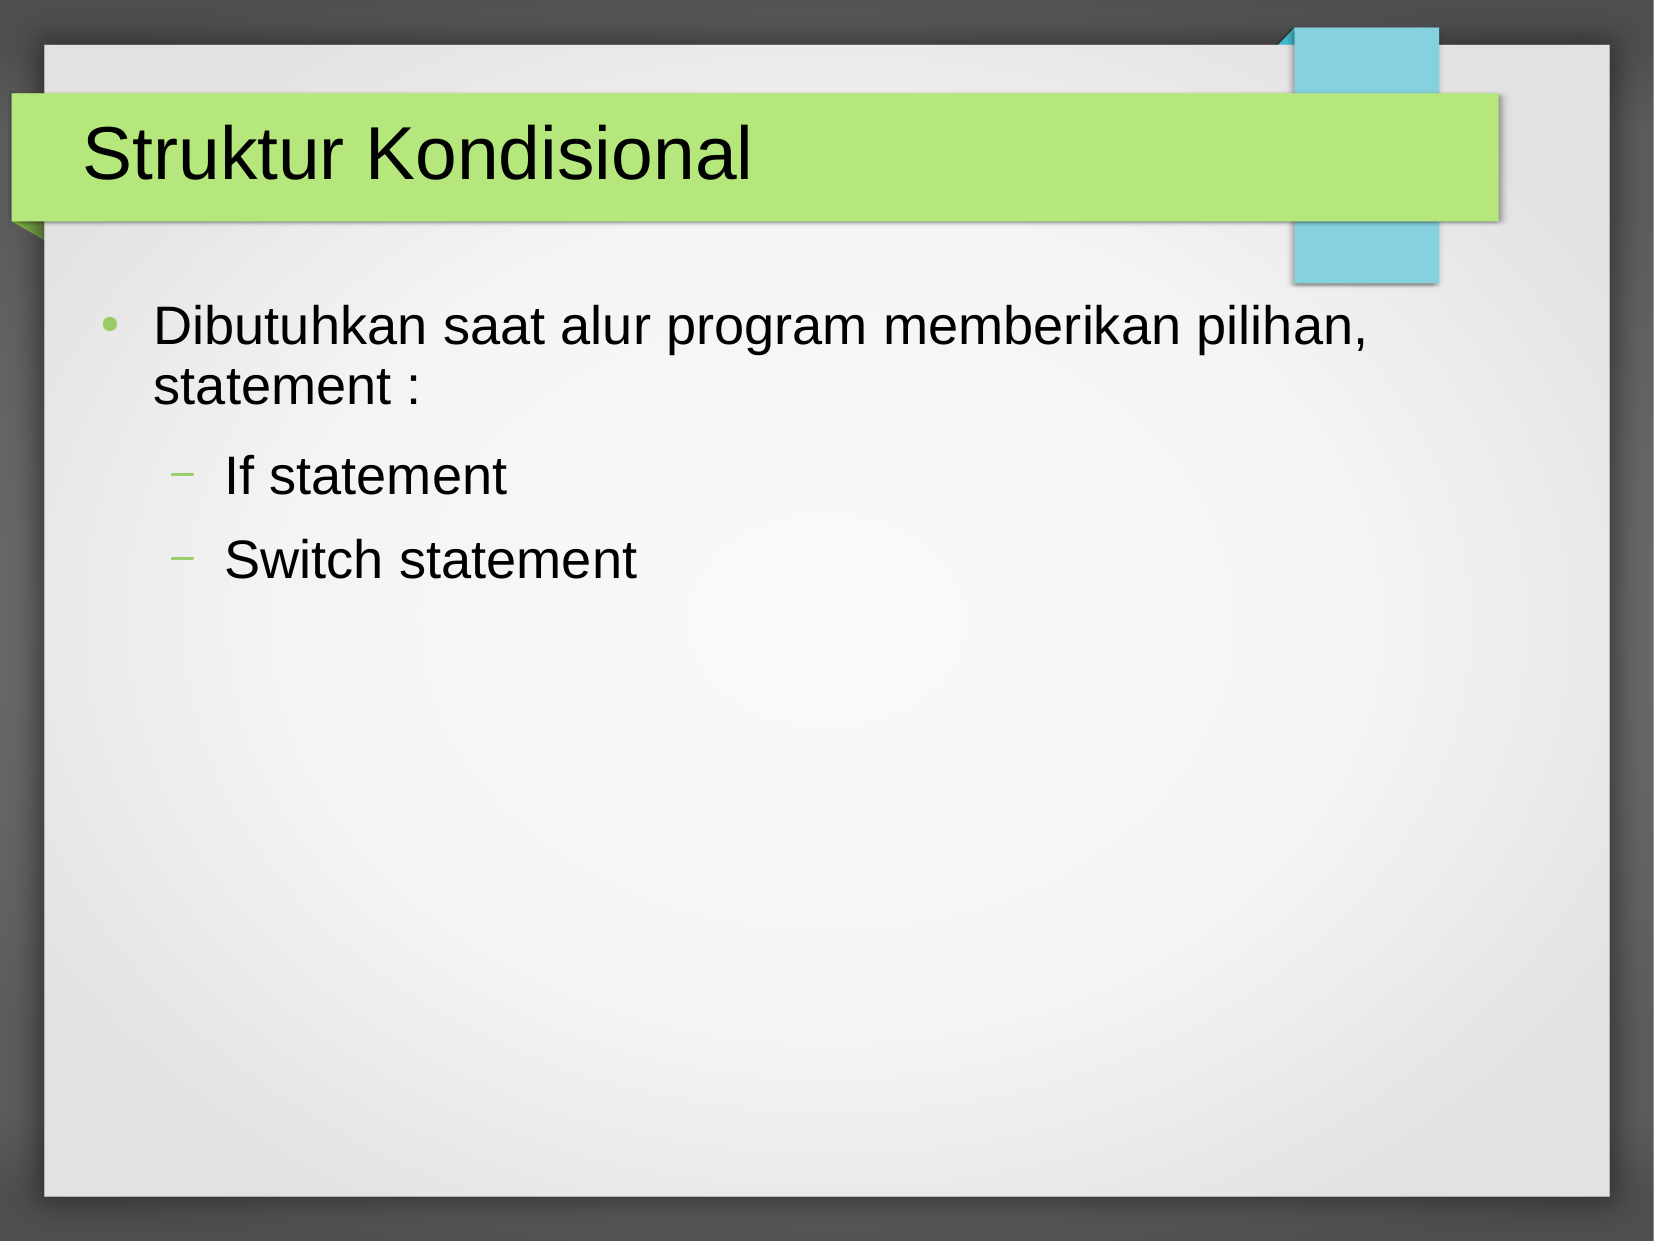

# Struktur Kondisional
Dibutuhkan saat alur program memberikan pilihan, statement :
If statement
Switch statement